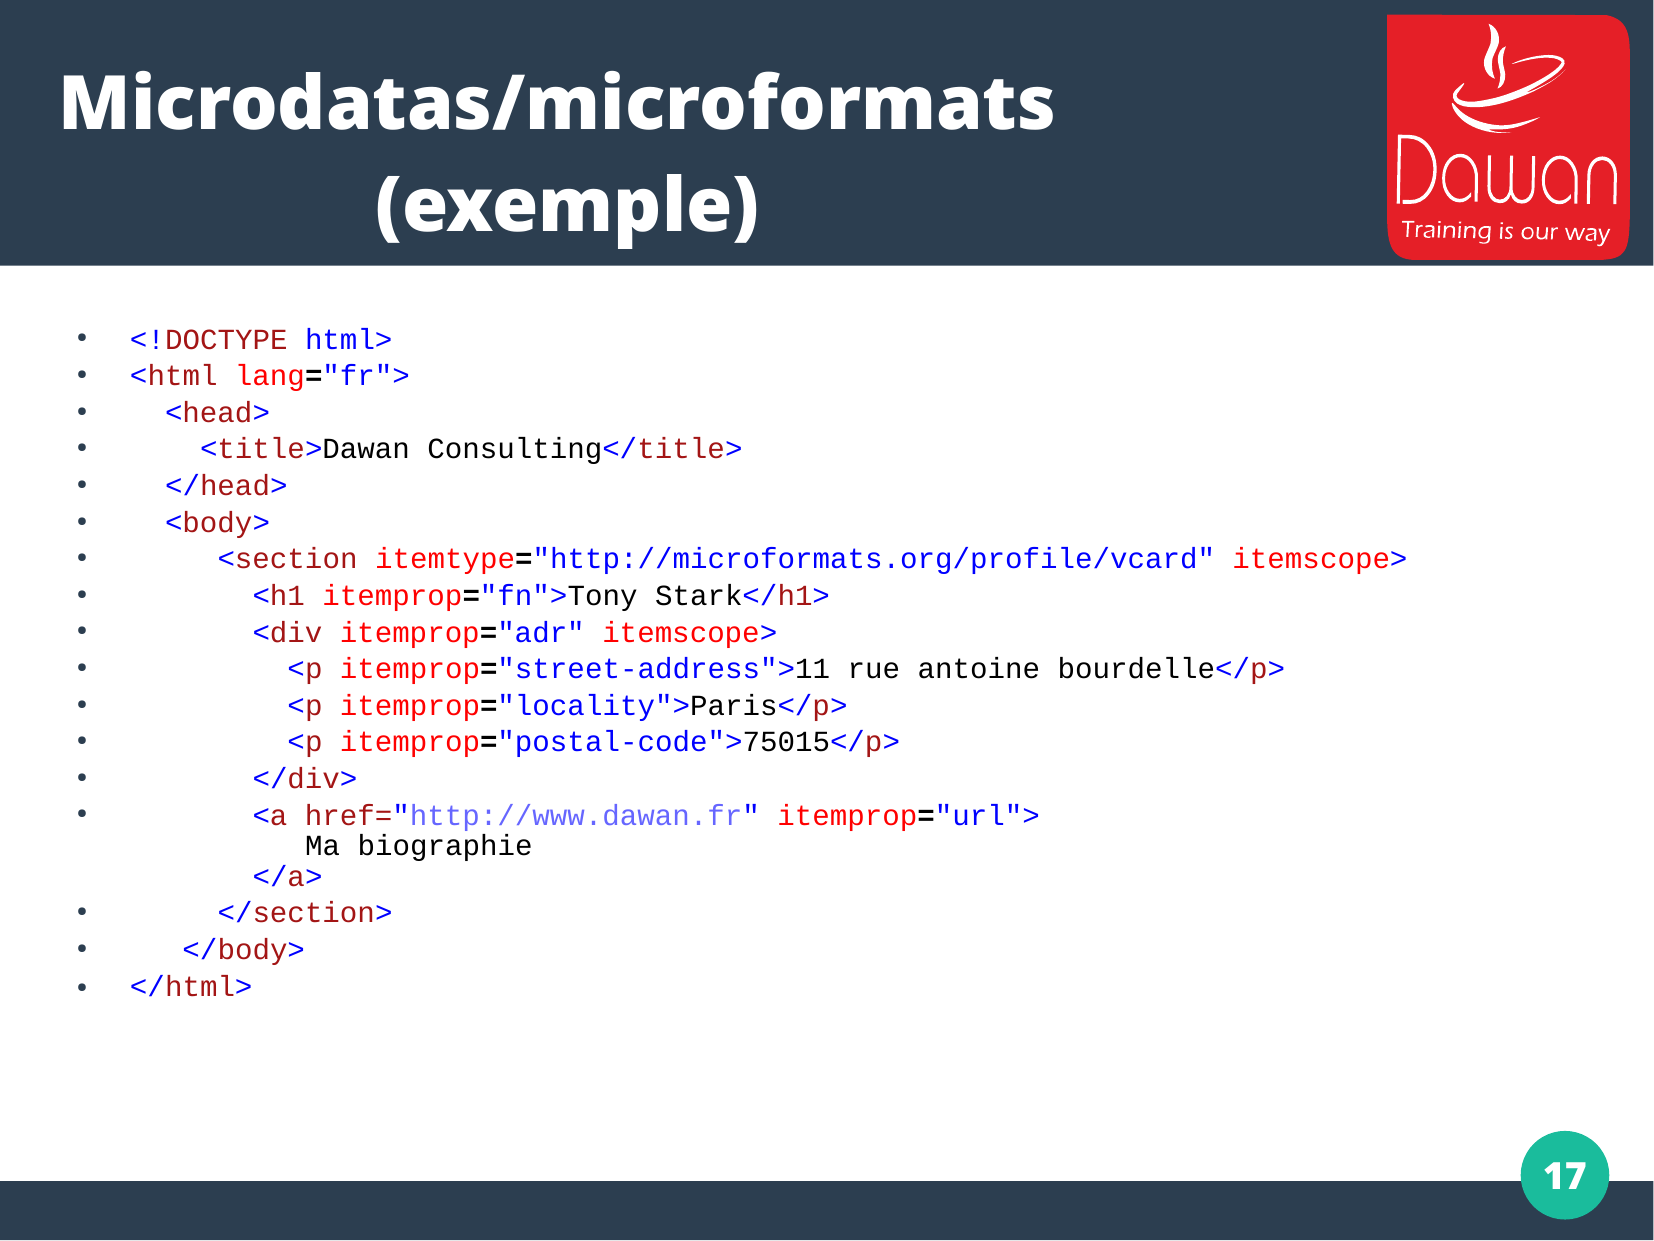

# Microdatas/microformats (exemple)
<!DOCTYPE html>
<html lang="fr">
 <head>
 <title>Dawan Consulting</title>
 </head>
 <body>
 <section itemtype="http://microformats.org/profile/vcard" itemscope>
 <h1 itemprop="fn">Tony Stark</h1>
 <div itemprop="adr" itemscope>
 <p itemprop="street-address">11 rue antoine bourdelle</p>
 <p itemprop="locality">Paris</p>
 <p itemprop="postal-code">75015</p>
 </div>
 <a href="http://www.dawan.fr" itemprop="url">
 Ma biographie
 </a>
 </section>
 </body>
</html>
17